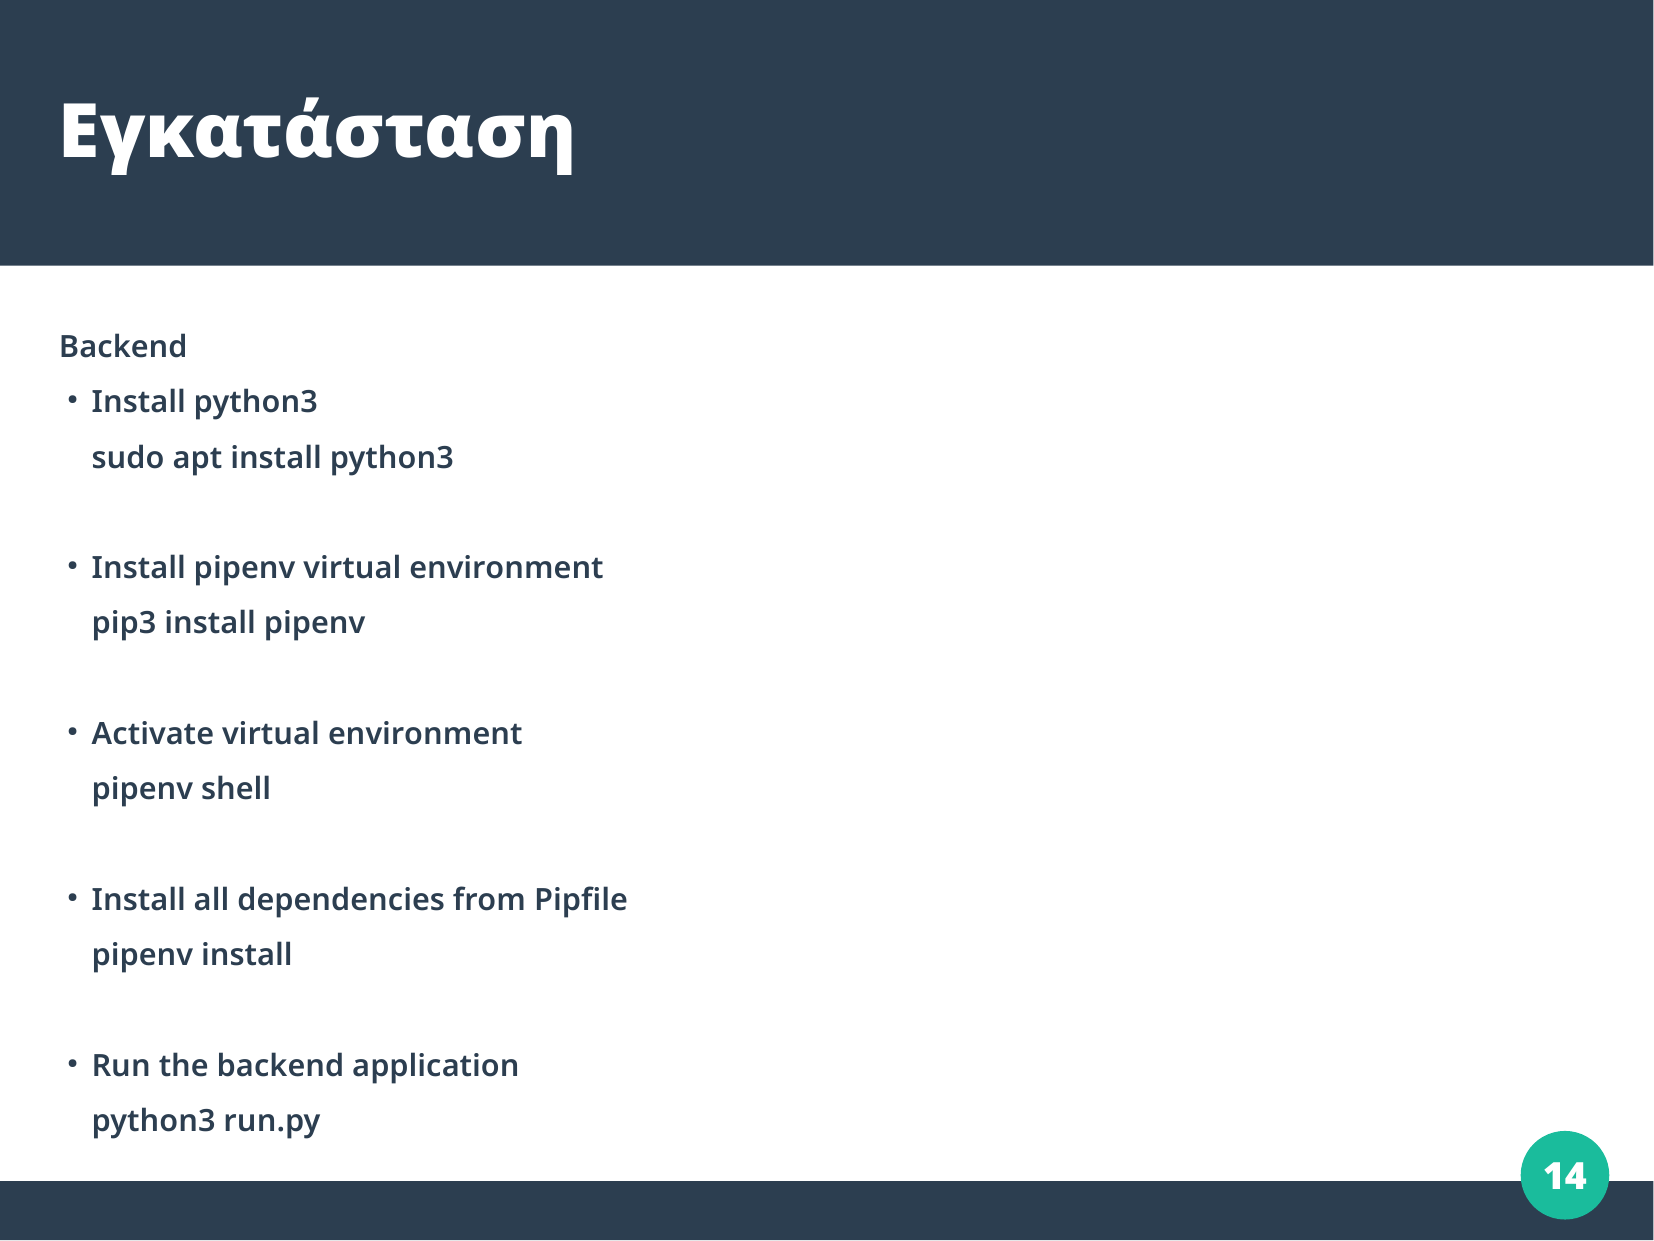

# Εγκατάσταση
Backend
Install python3
sudo apt install python3
Install pipenv virtual environment
pip3 install pipenv
Activate virtual environment
pipenv shell
Install all dependencies from Pipfile
pipenv install
Run the backend application
python3 run.py
14